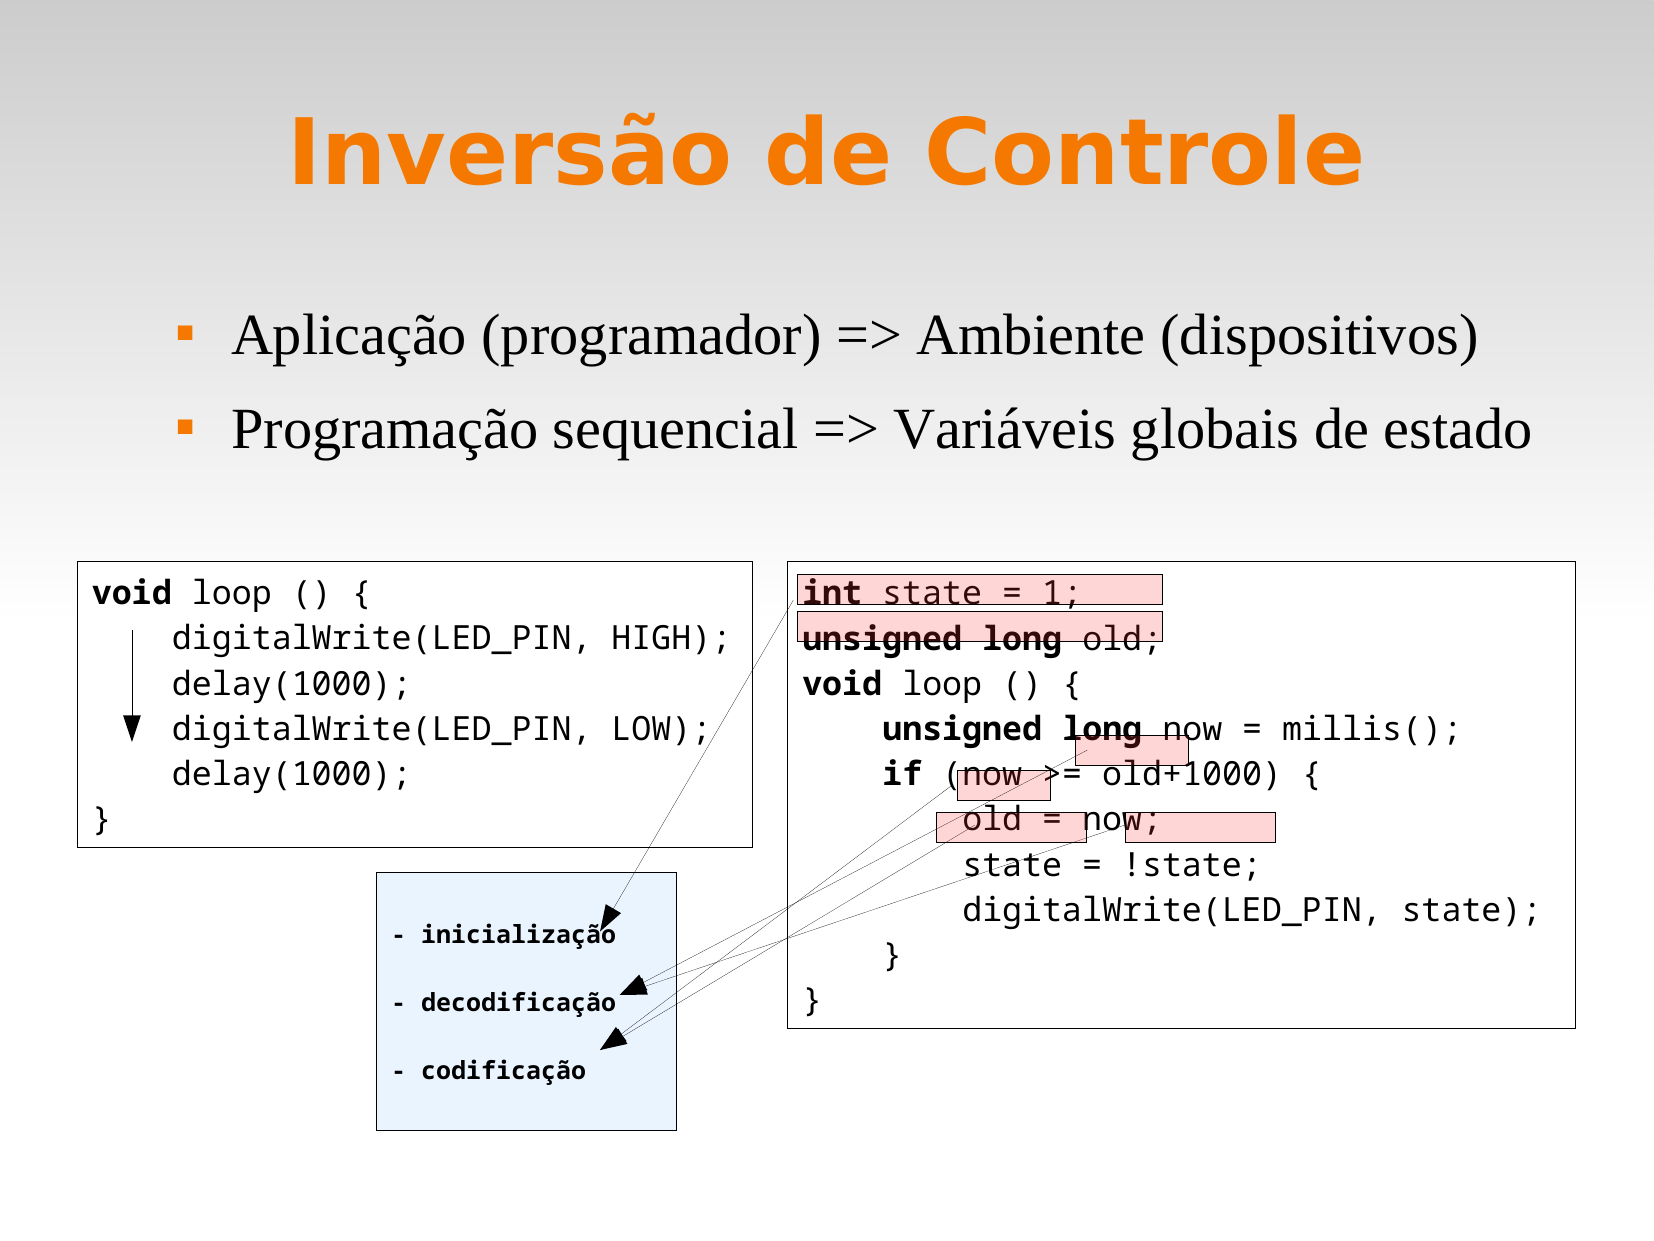

# Inversão de Controle
Aplicação (programador) => Ambiente (dispositivos)
Programação sequencial => Variáveis globais de estado
void loop () {
 digitalWrite(LED_PIN, HIGH);
 delay(1000);
 digitalWrite(LED_PIN, LOW);
 delay(1000);
}
int state = 1;
unsigned long old;
void loop () {
 unsigned long now = millis();
 if (now >= old+1000) {
 old = now;
 state = !state;
 digitalWrite(LED_PIN, state);
 }
}
- inicialização
- decodificação
- codificação